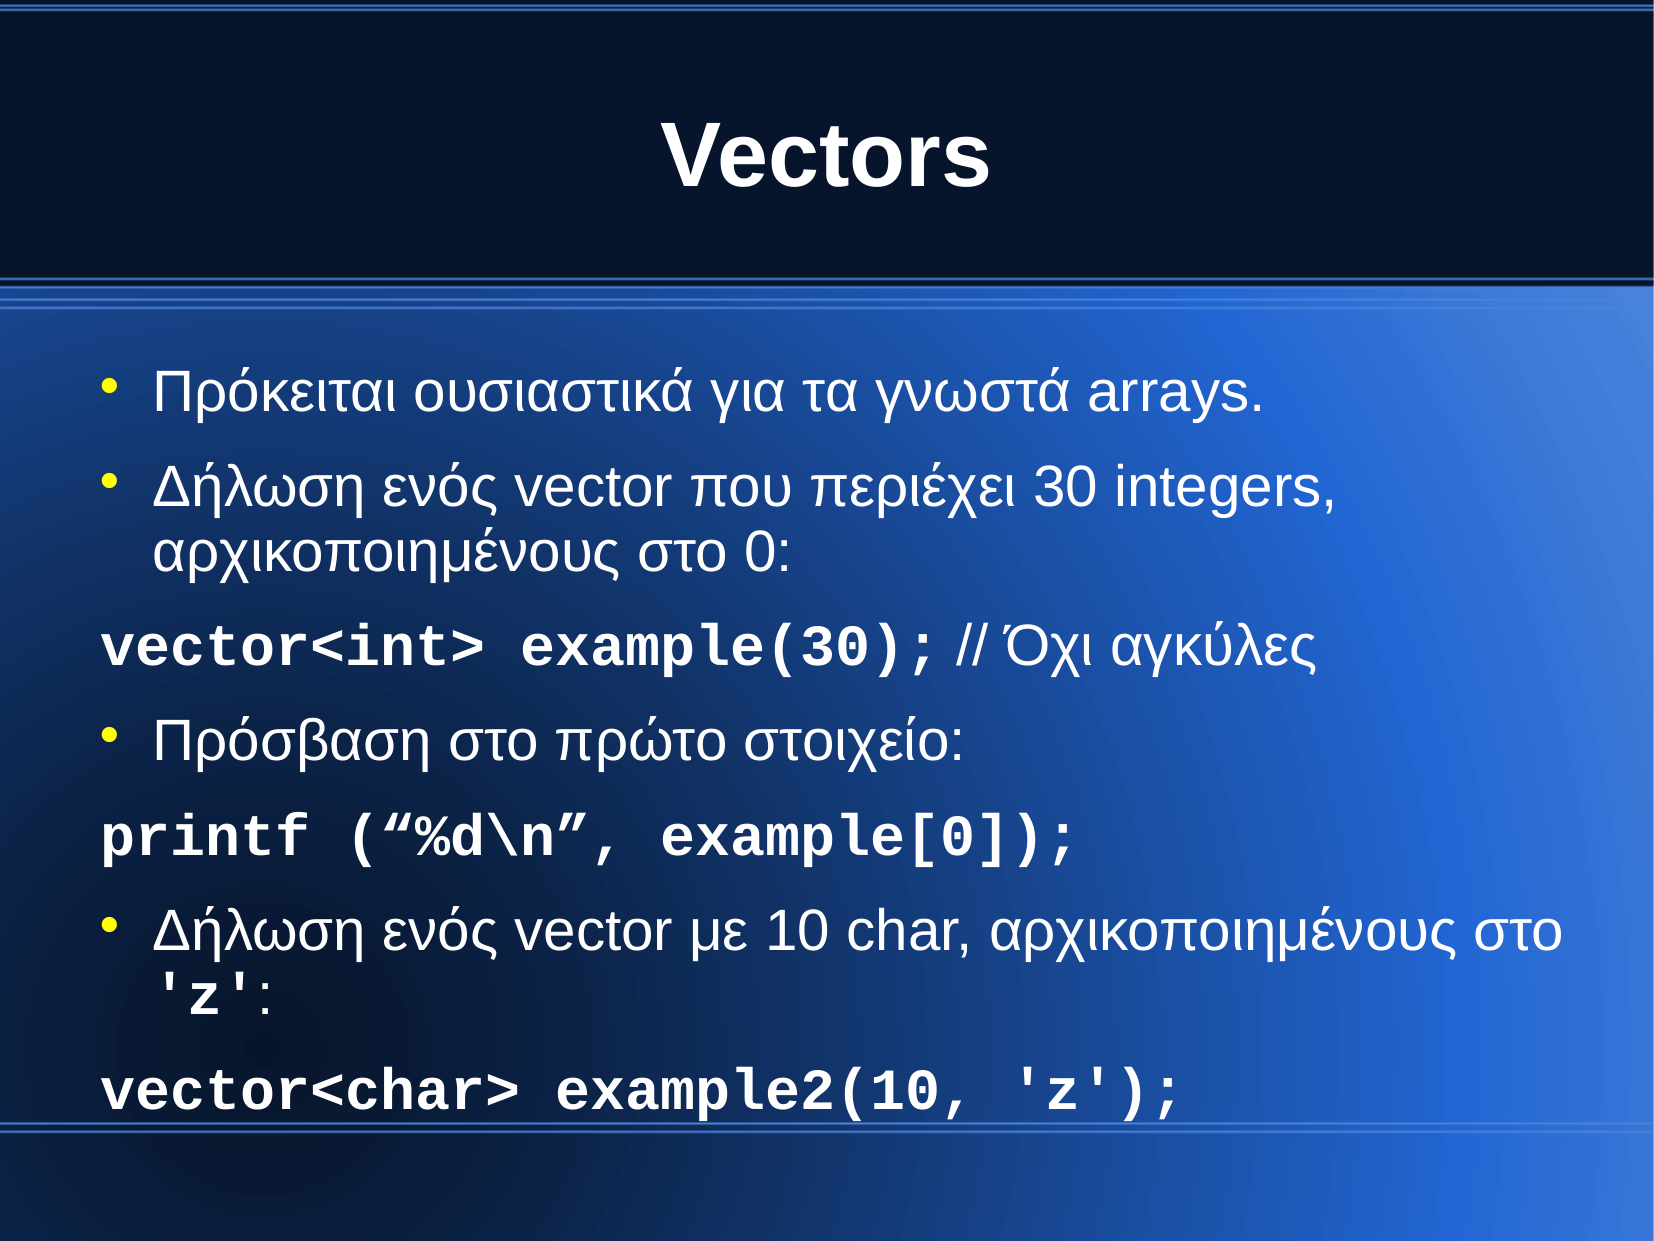

# Vectors
Πρόκειται ουσιαστικά για τα γνωστά arrays.
Δήλωση ενός vector που περιέχει 30 integers, αρχικοποιημένους στο 0:
vector<int> example(30); // Όχι αγκύλες
Πρόσβαση στο πρώτο στοιχείο:
printf (“%d\n”, example[0]);
Δήλωση ενός vector με 10 char, αρχικοποιημένους στο 'z':
vector<char> example2(10, 'z');